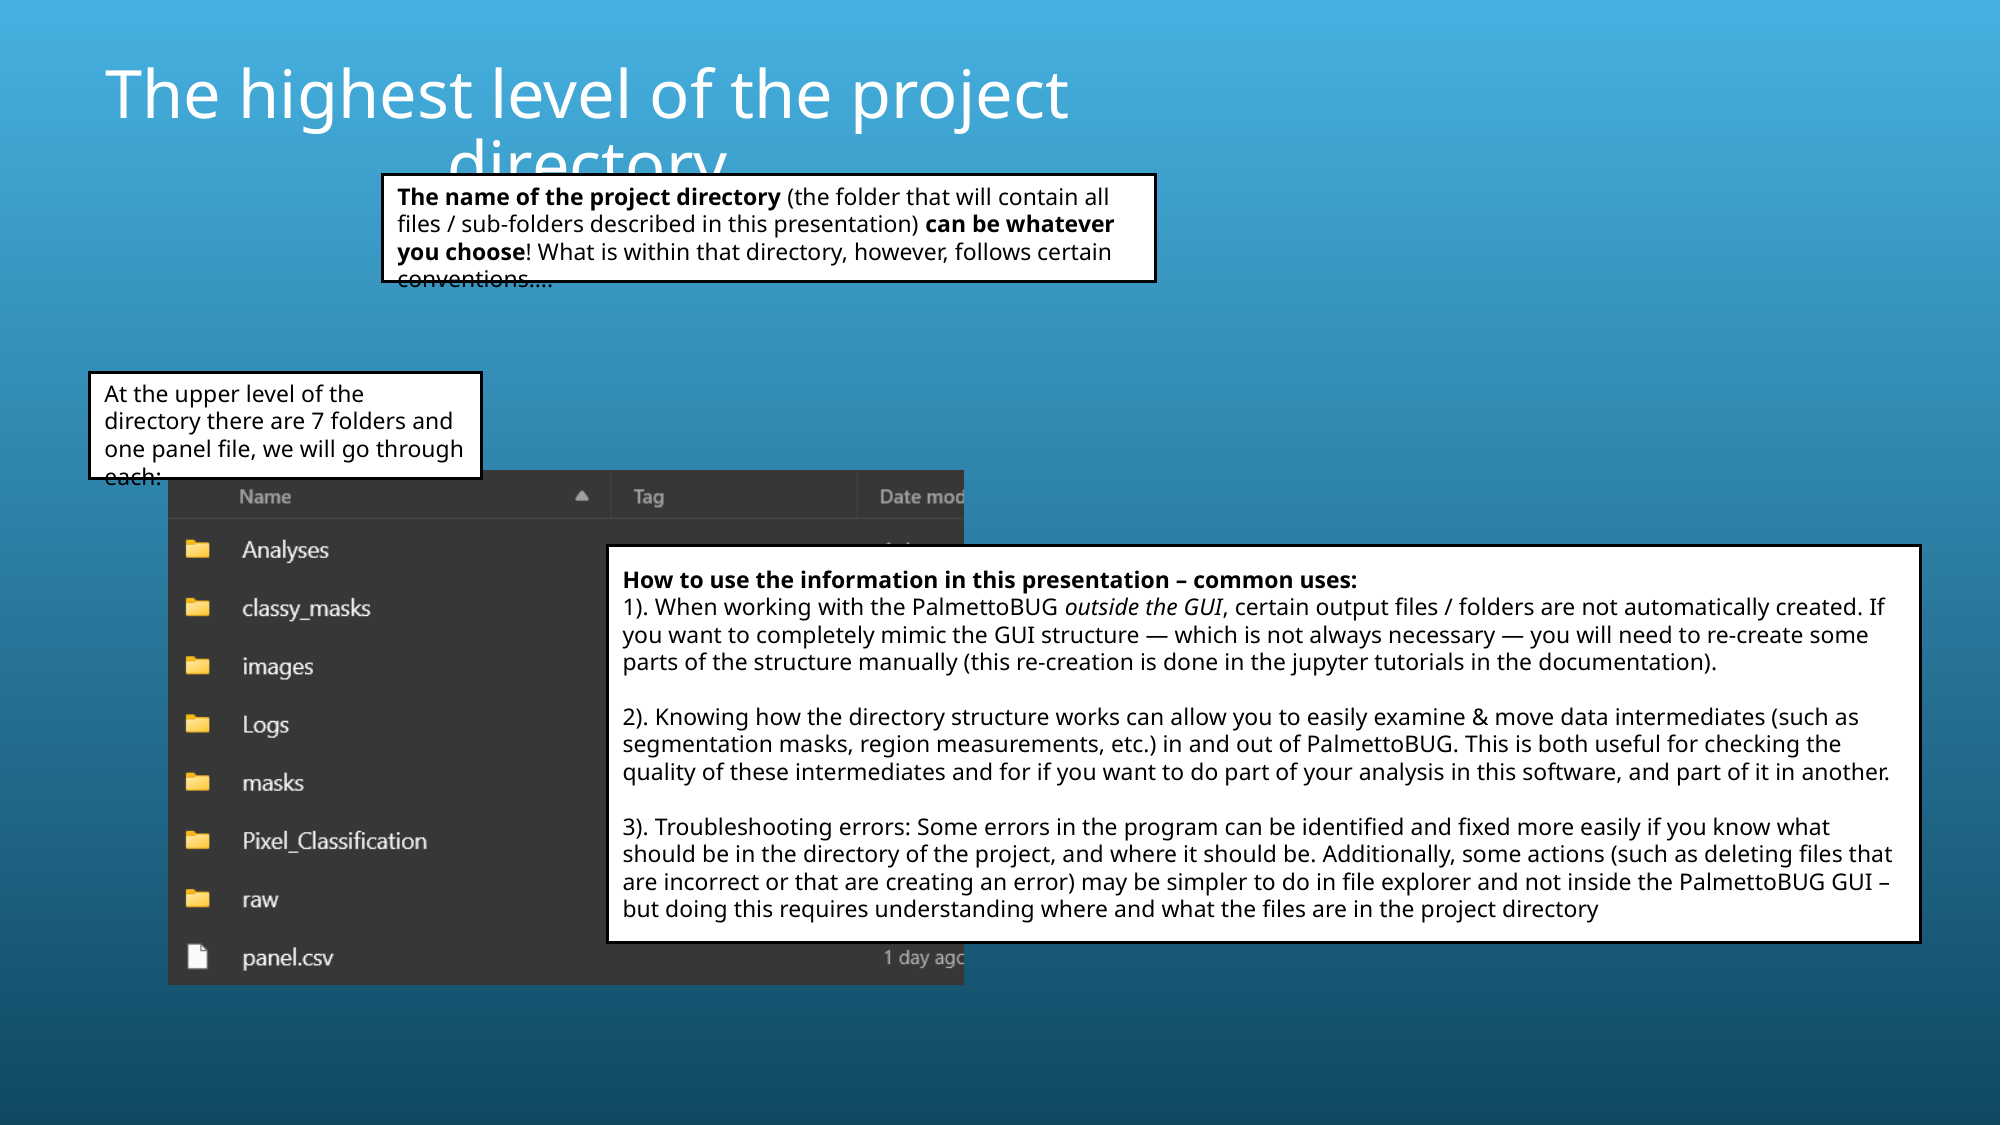

The highest level of the project directory
The name of the project directory (the folder that will contain all files / sub-folders described in this presentation) can be whatever you choose! What is within that directory, however, follows certain conventions….
At the upper level of the directory there are 7 folders and one panel file, we will go through each:
How to use the information in this presentation – common uses:
1). When working with the PalmettoBUG outside the GUI, certain output files / folders are not automatically created. If you want to completely mimic the GUI structure — which is not always necessary — you will need to re-create some parts of the structure manually (this re-creation is done in the jupyter tutorials in the documentation).
2). Knowing how the directory structure works can allow you to easily examine & move data intermediates (such as segmentation masks, region measurements, etc.) in and out of PalmettoBUG. This is both useful for checking the quality of these intermediates and for if you want to do part of your analysis in this software, and part of it in another.
3). Troubleshooting errors: Some errors in the program can be identified and fixed more easily if you know what should be in the directory of the project, and where it should be. Additionally, some actions (such as deleting files that are incorrect or that are creating an error) may be simpler to do in file explorer and not inside the PalmettoBUG GUI – but doing this requires understanding where and what the files are in the project directory